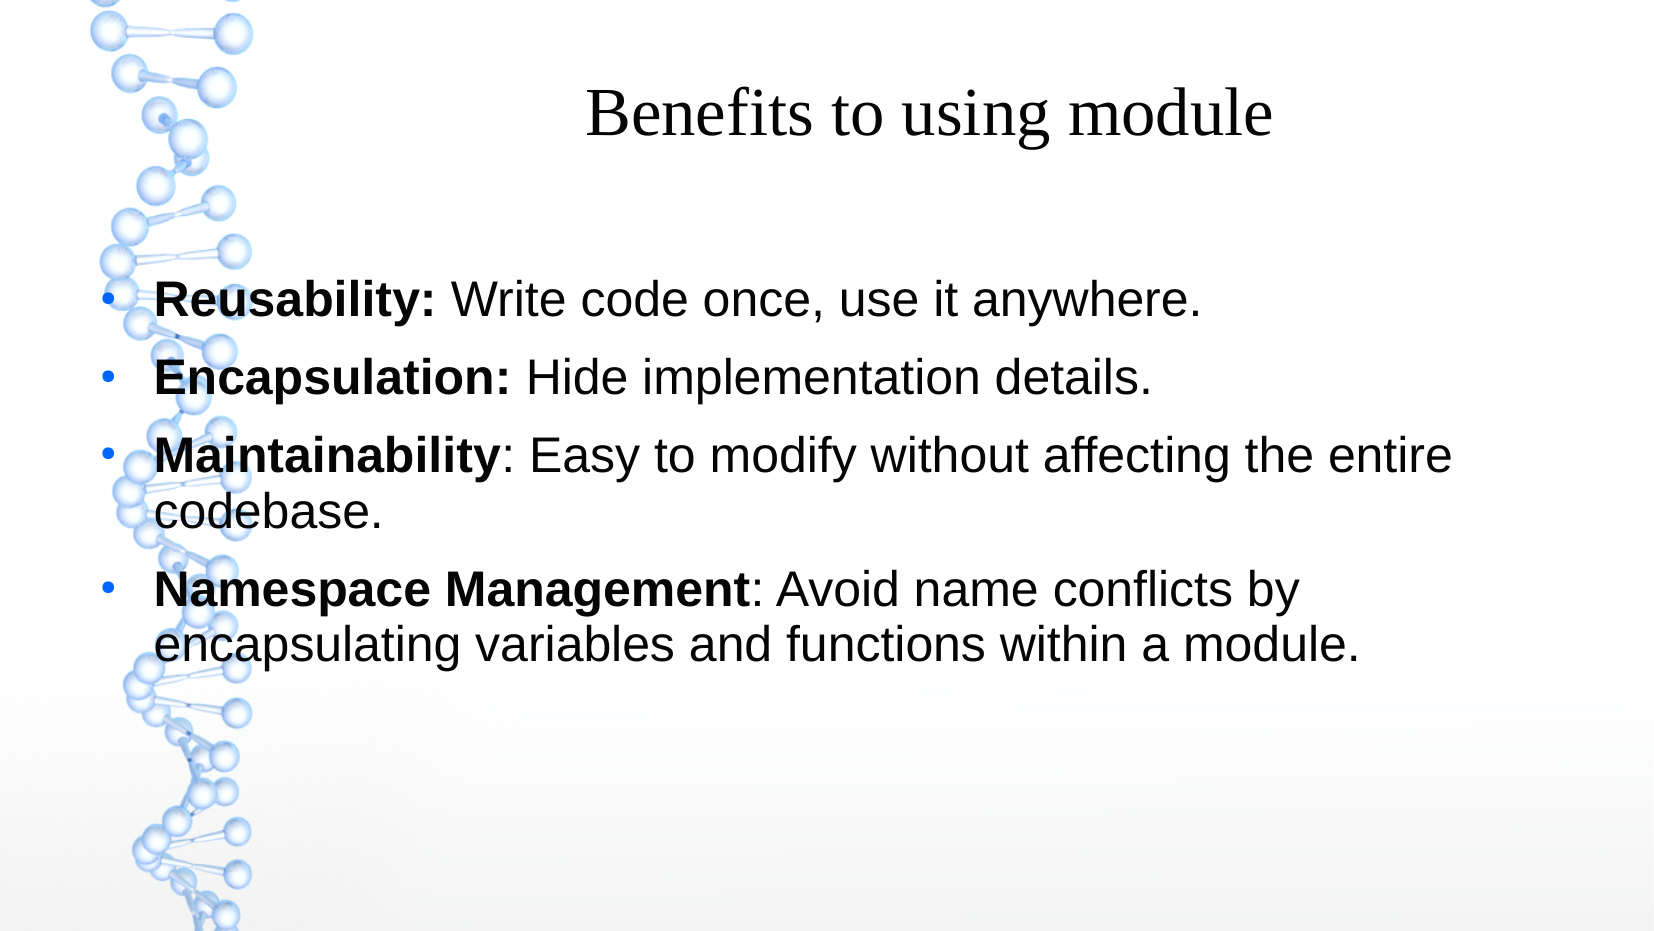

# Benefits to using module
Reusability: Write code once, use it anywhere.
Encapsulation: Hide implementation details.
Maintainability: Easy to modify without affecting the entire codebase.
Namespace Management: Avoid name conflicts by encapsulating variables and functions within a module.